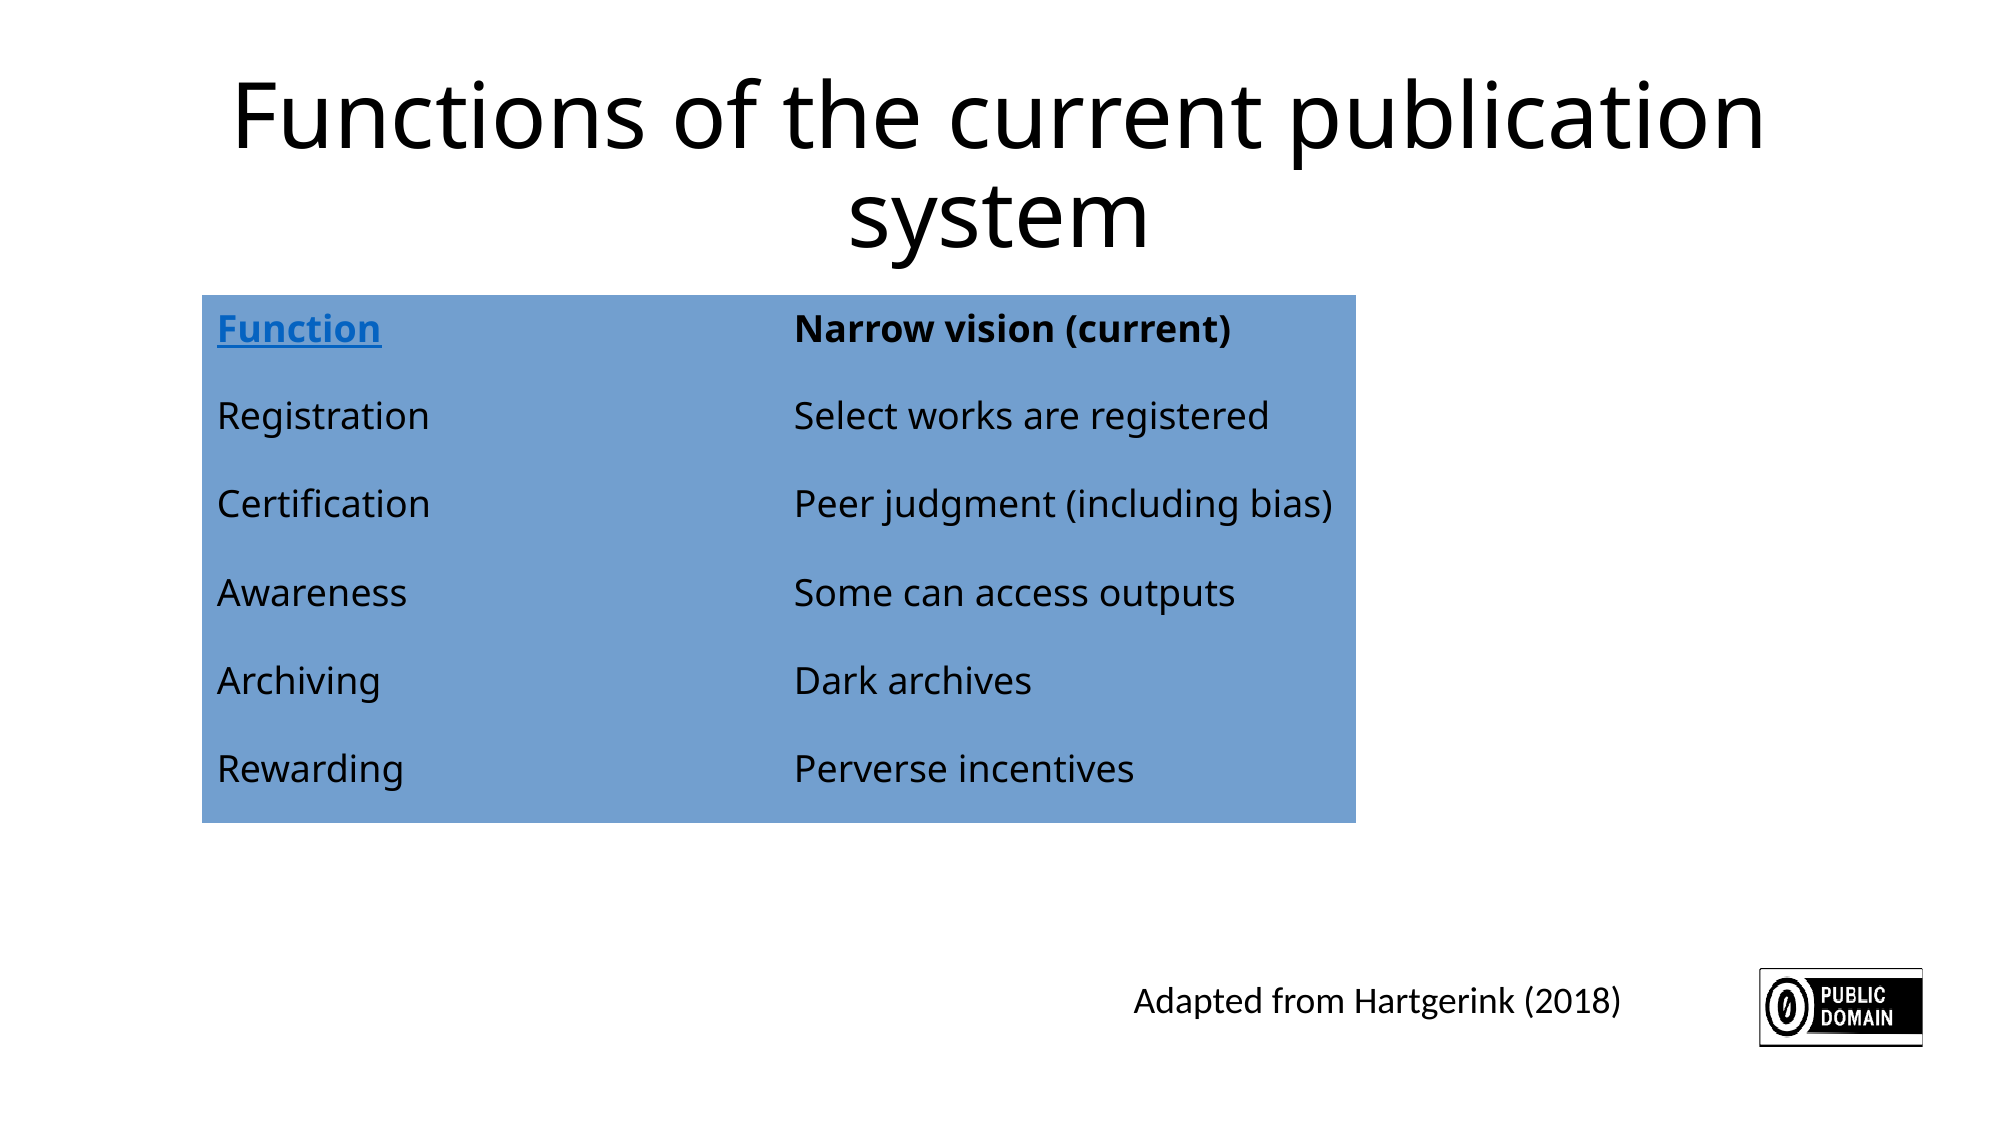

# Functions of the current publication system
| Function | Narrow vision (current) |
| --- | --- |
| Registration | Select works are registered |
| Certification | Peer judgment (including bias) |
| Awareness | Some can access outputs |
| Archiving | Dark archives |
| Rewarding | Perverse incentives |
Adapted from Hartgerink (2018)